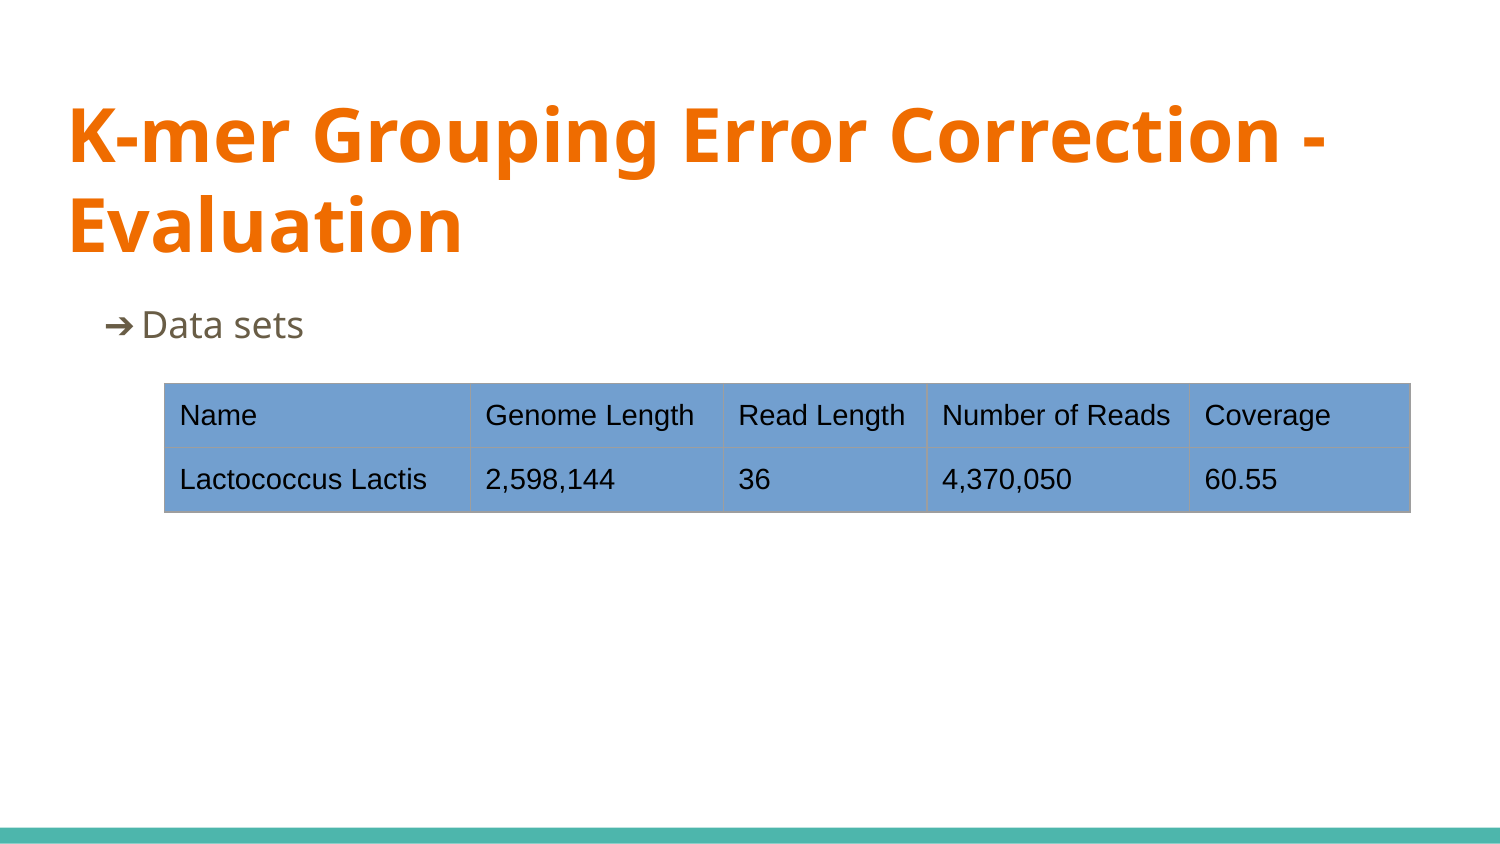

# K-mer Grouping Error Correction - Evaluation
Data sets
| Name | Genome Length | Read Length | Number of Reads | Coverage |
| --- | --- | --- | --- | --- |
| Lactococcus Lactis | 2,598,144 | 36 | 4,370,050 | 60.55 |